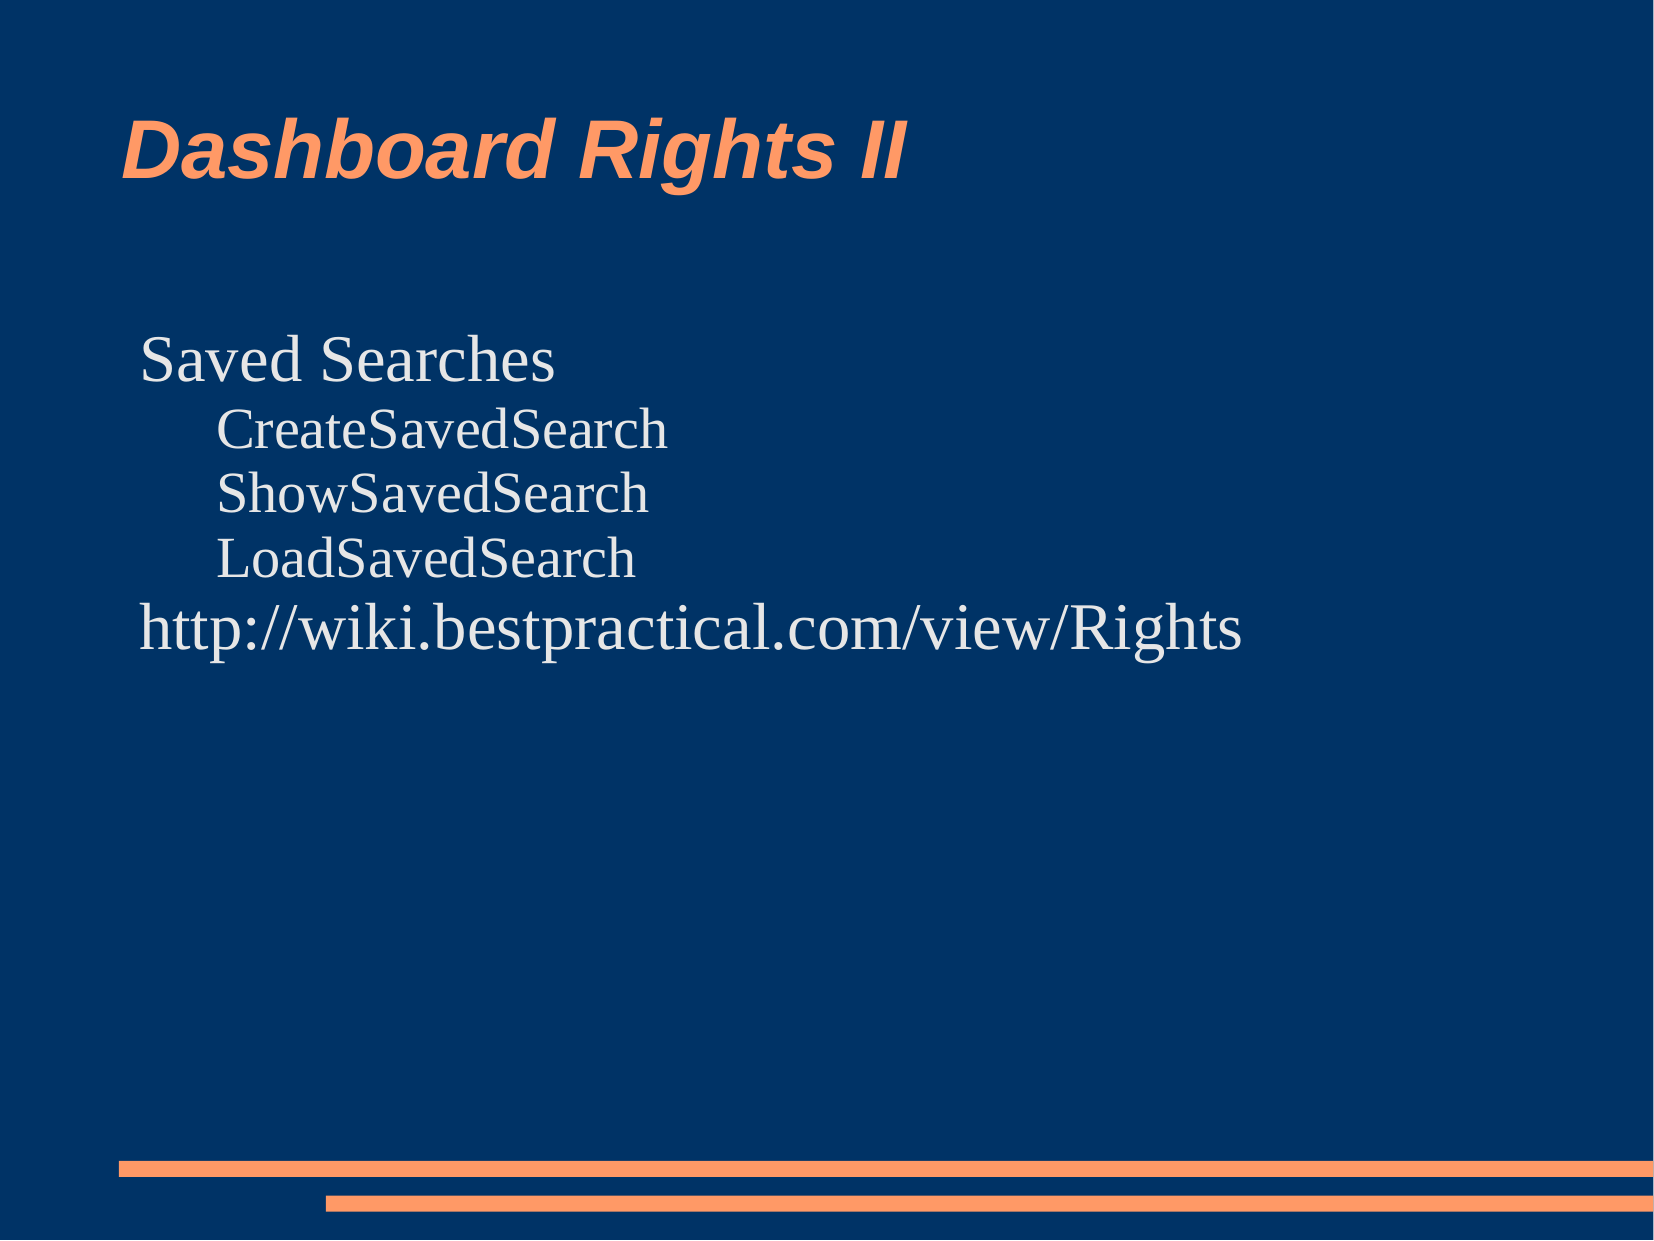

# Dashboard Rights II
Saved Searches
CreateSavedSearch
ShowSavedSearch
LoadSavedSearch
http://wiki.bestpractical.com/view/Rights